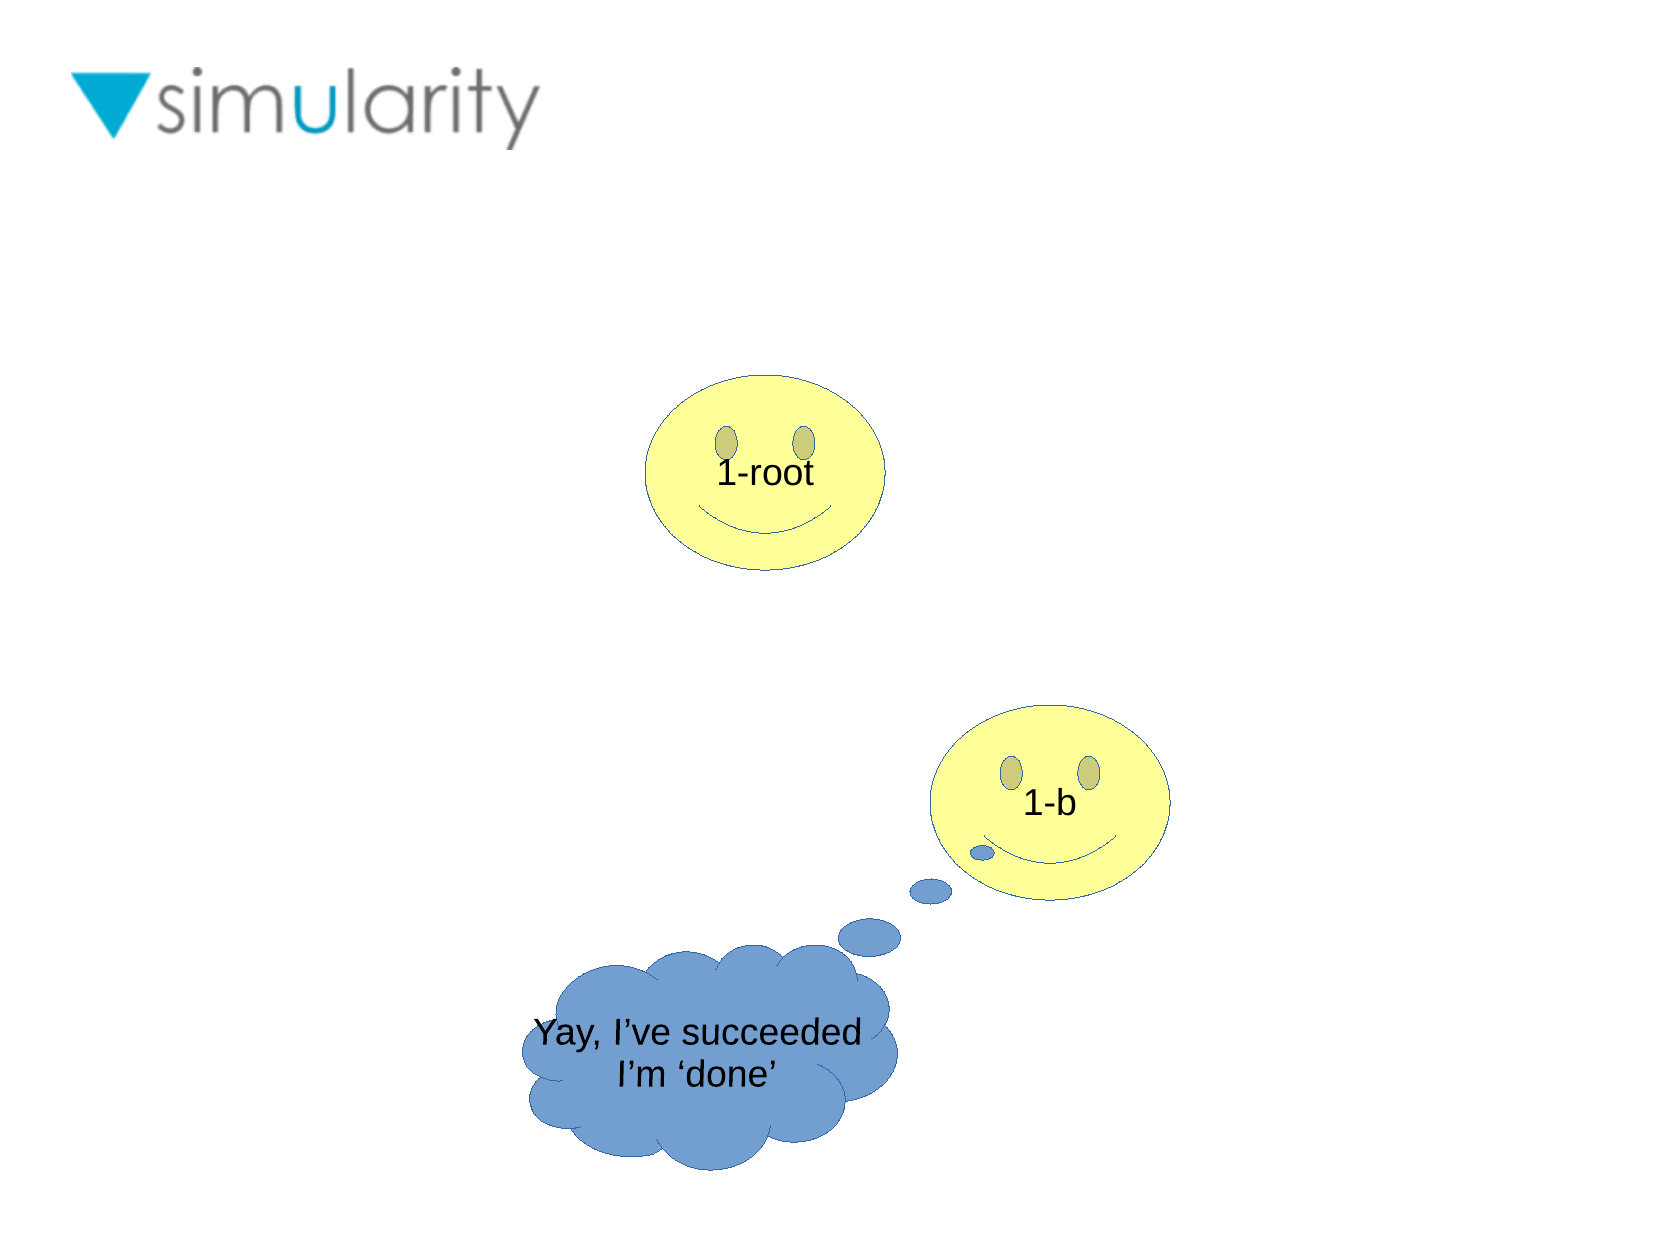

#
1-root
1-b
Yay, I’ve succeeded
I’m ‘done’